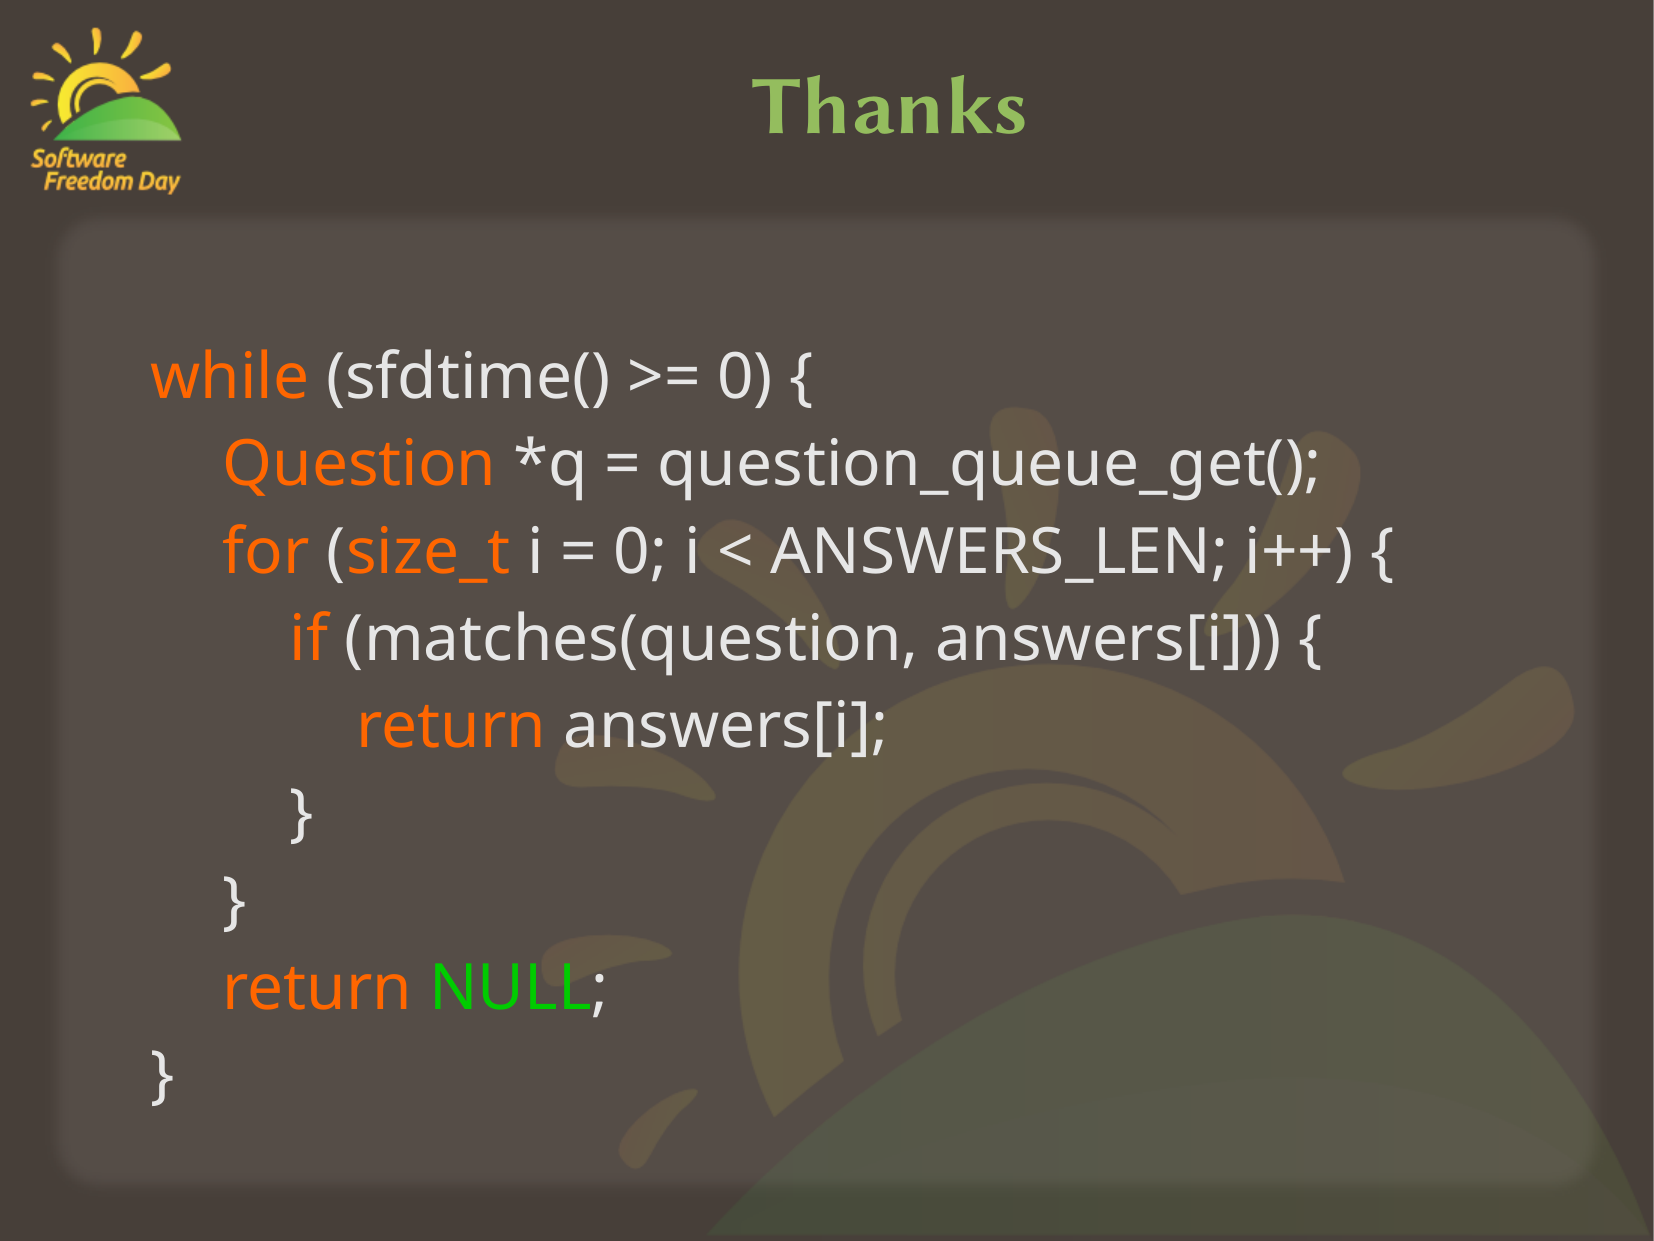

# Thanks
while (sfdtime() >= 0) {
	Question *q = question_queue_get();
	for (size_t i = 0; i < ANSWERS_LEN; i++) {
					 if (matches(question, answers[i])) {
			 return answers[i];
			 }
	}
	return NULL;
}